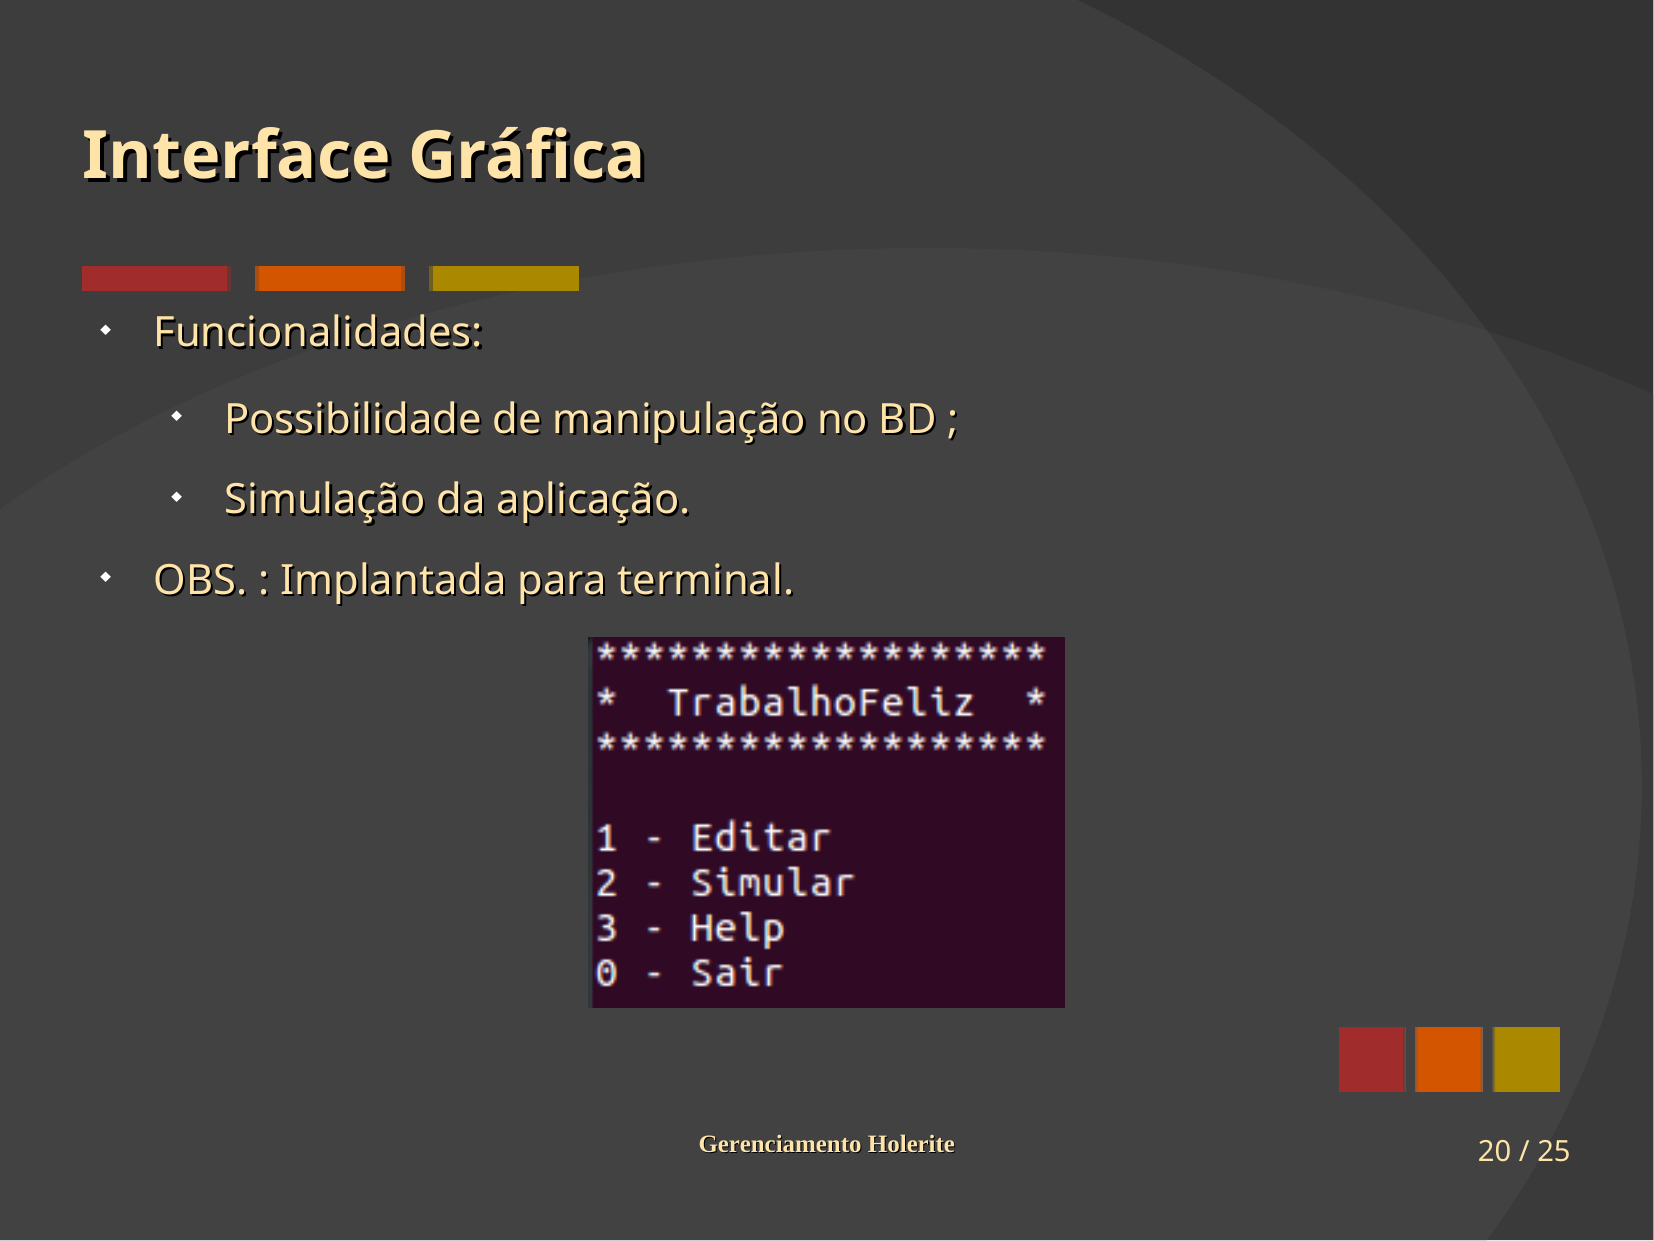

# Interface Gráfica
Funcionalidades:
Possibilidade de manipulação no BD ;
Simulação da aplicação.
OBS. : Implantada para terminal.
20